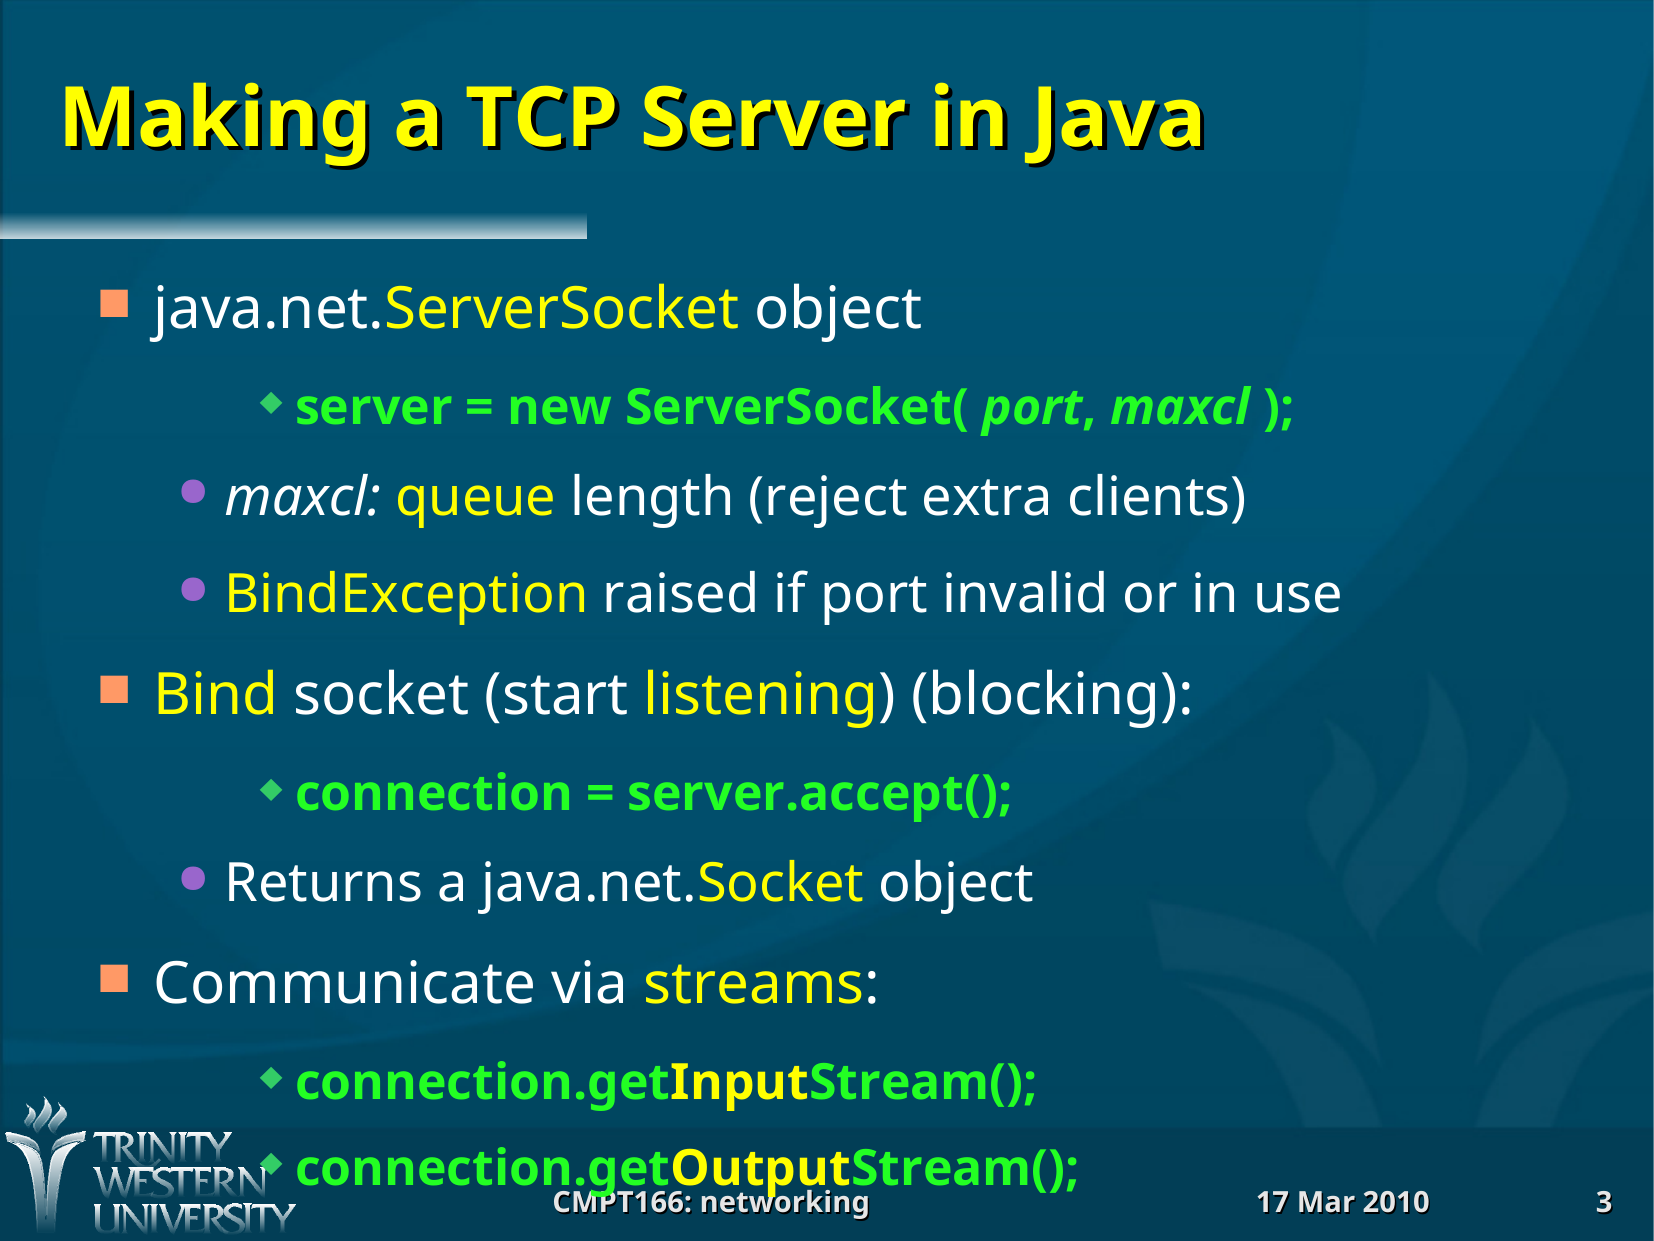

# Making a TCP Server in Java
java.net.ServerSocket object
server = new ServerSocket( port, maxcl );
maxcl: queue length (reject extra clients)
BindException raised if port invalid or in use
Bind socket (start listening) (blocking):
connection = server.accept();
Returns a java.net.Socket object
Communicate via streams:
connection.getInputStream();
connection.getOutputStream();
CMPT166: networking
17 Mar 2010
3